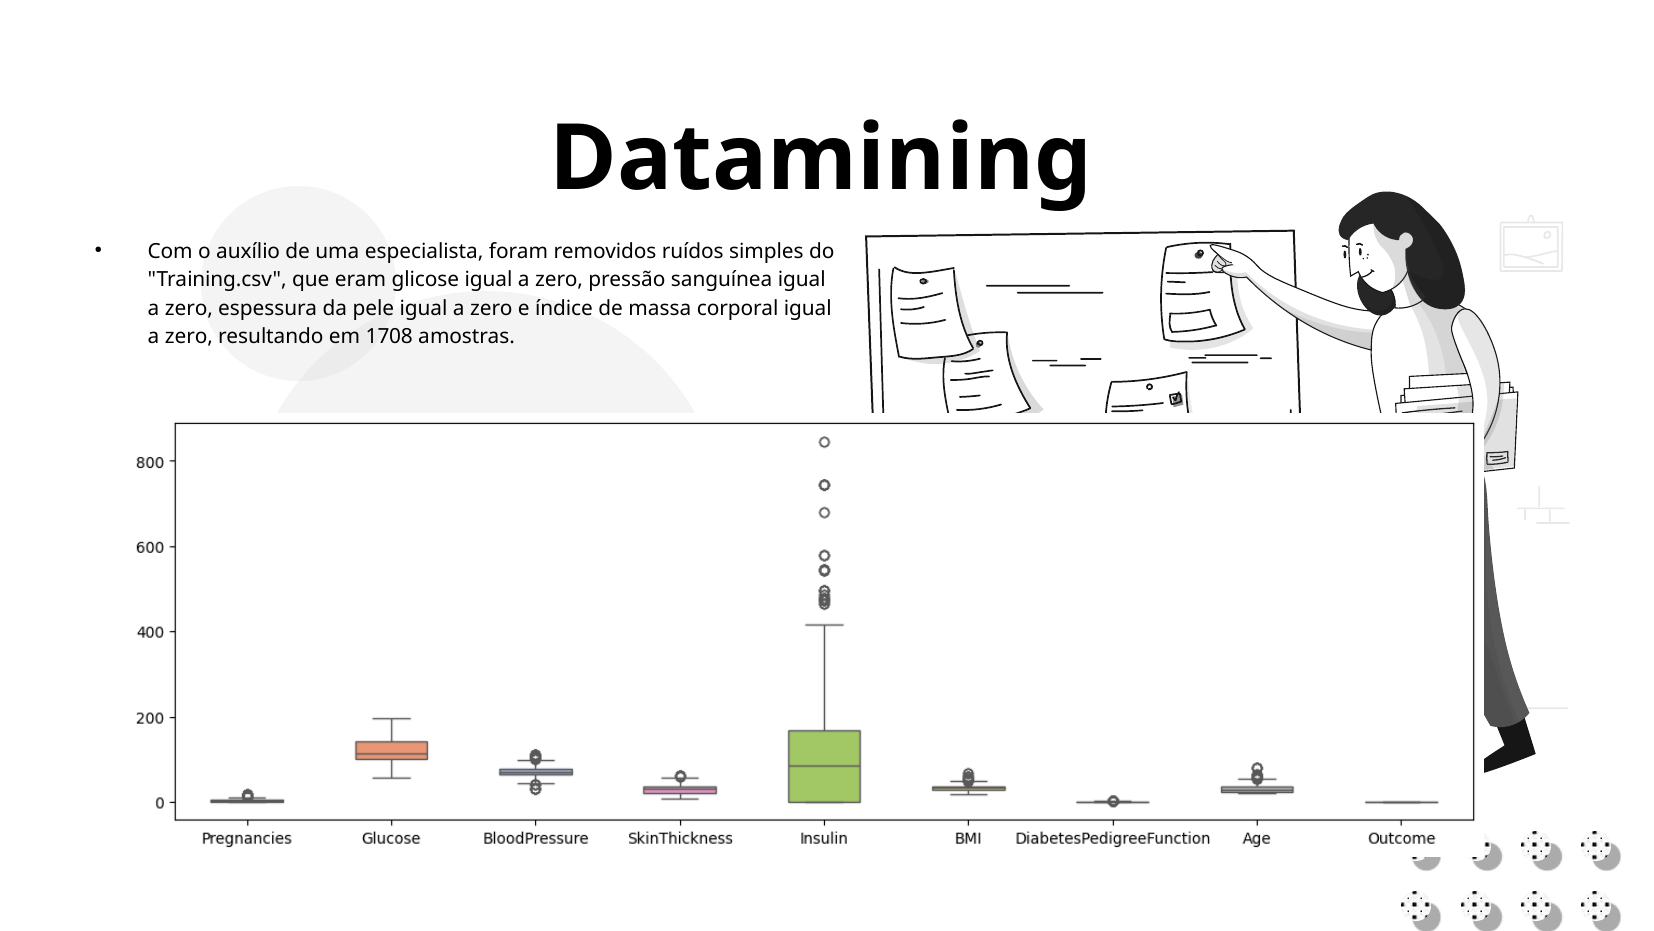

# Datamining
Com o auxílio de uma especialista, foram removidos ruídos simples do
"Training.csv", que eram glicose igual a zero, pressão sanguínea igual
a zero, espessura da pele igual a zero e índice de massa corporal igual
a zero, resultando em 1708 amostras.